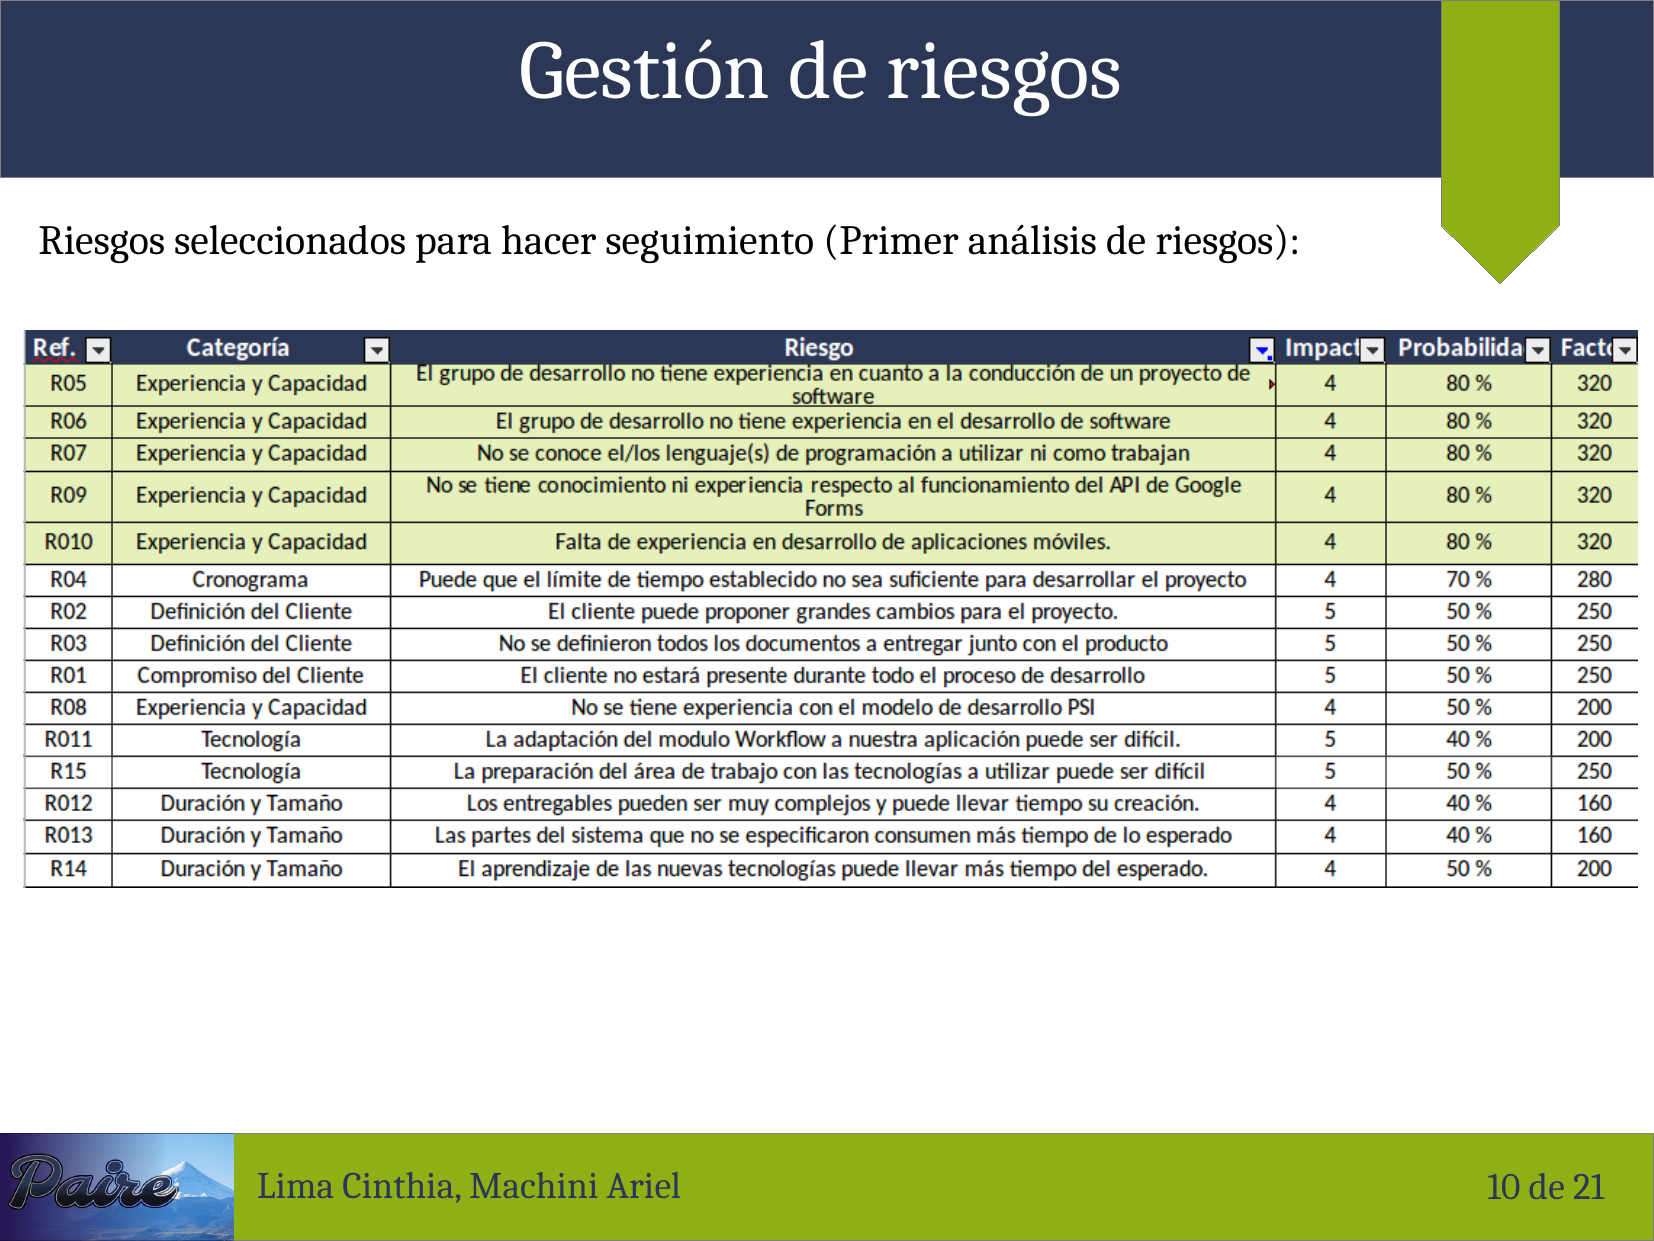

Gestión de riesgos
Riesgos seleccionados para hacer seguimiento (Primer análisis de riesgos):
Lima Cinthia, Machini Ariel
 de 21